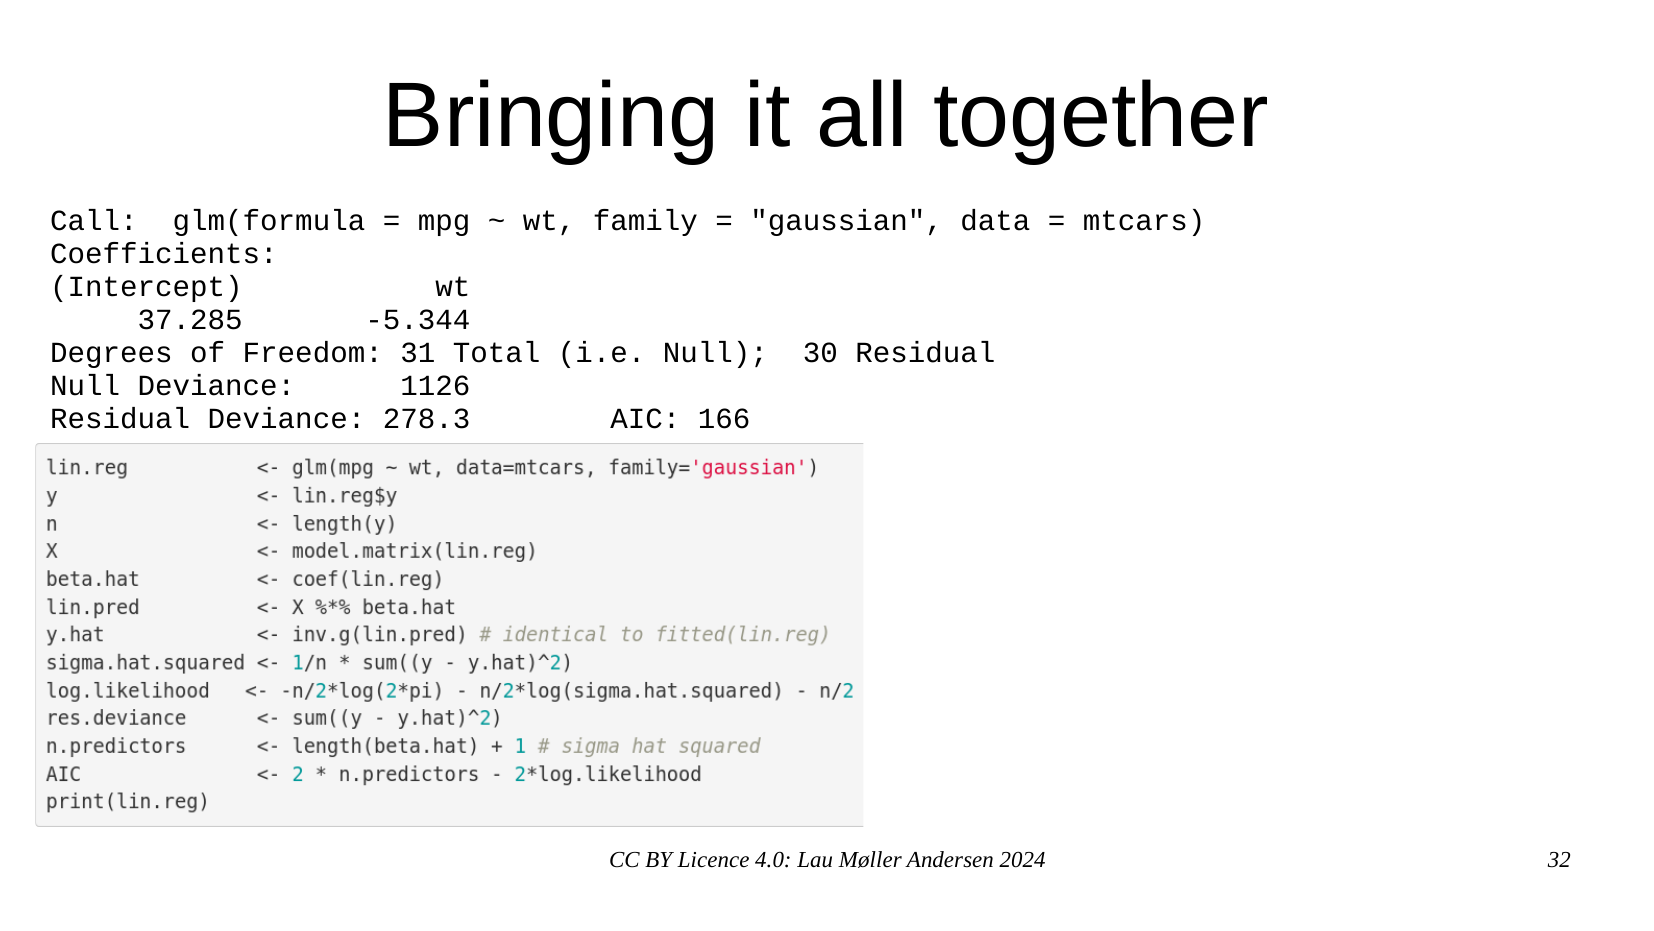

# Bringing it all together
Call: glm(formula = mpg ~ wt, family = "gaussian", data = mtcars)
Coefficients:
(Intercept) wt
 37.285 -5.344
Degrees of Freedom: 31 Total (i.e. Null); 30 Residual
Null Deviance: 1126
Residual Deviance: 278.3 AIC: 166
CC BY Licence 4.0: Lau Møller Andersen 2024
32